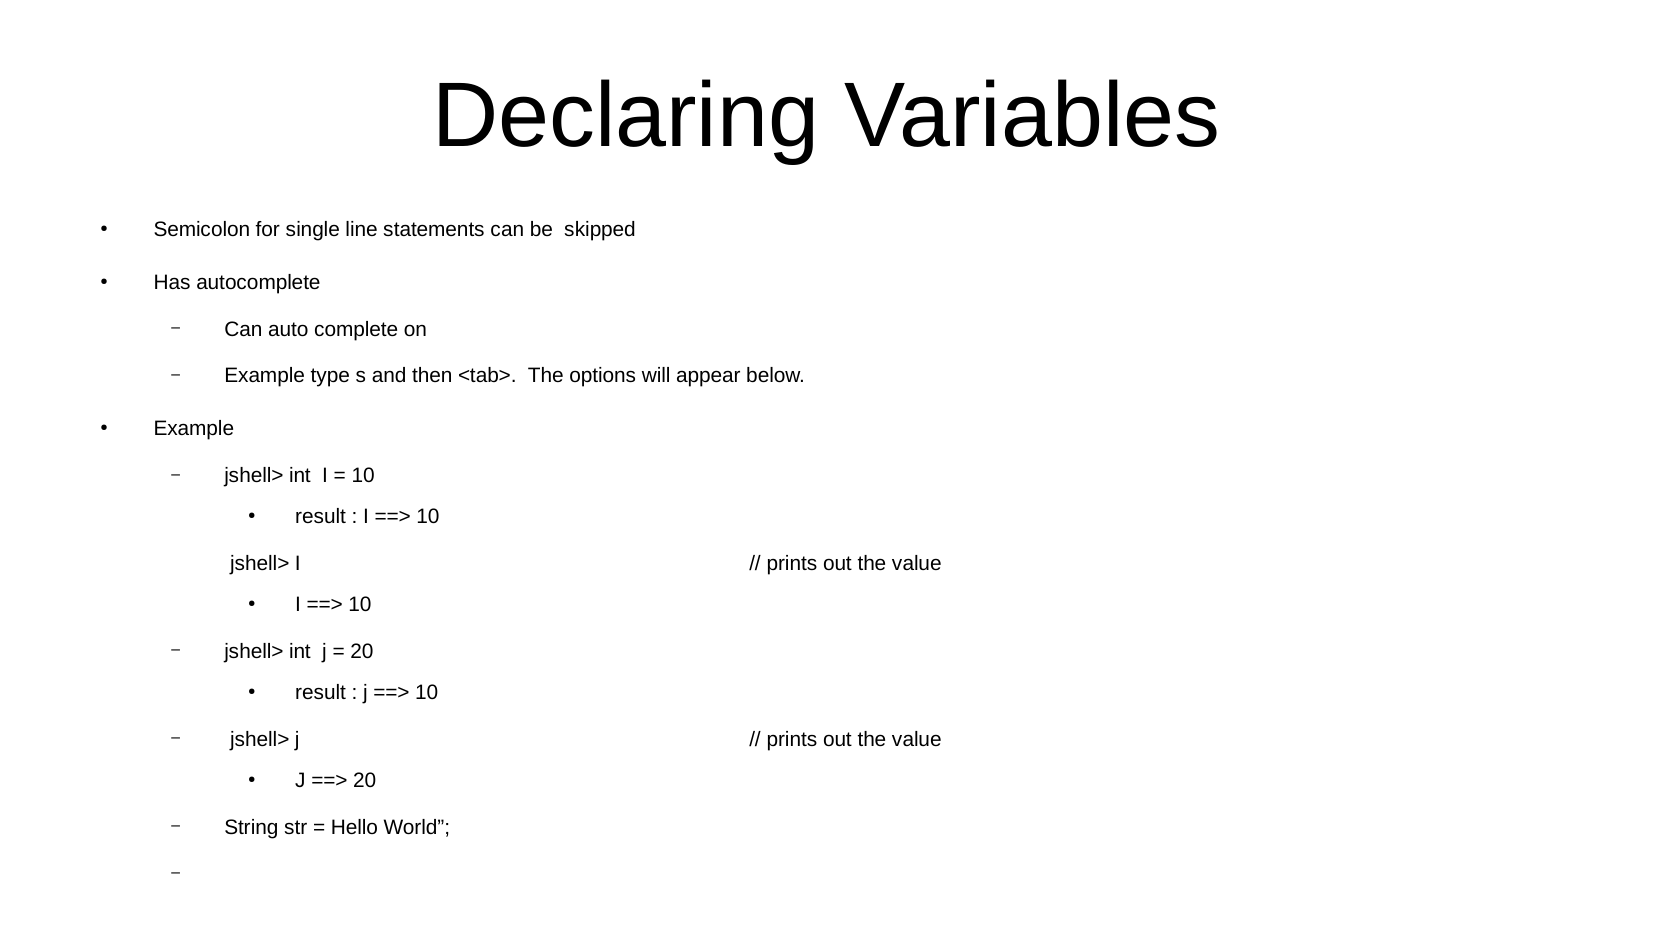

# Declaring Variables
Semicolon for single line statements can be skipped
Has autocomplete
Can auto complete on
Example type s and then <tab>. The options will appear below.
Example
jshell> int I = 10
result : I ==> 10
 jshell> I						// prints out the value
I ==> 10
jshell> int j = 20
result : j ==> 10
 jshell> j						// prints out the value
J ==> 20
String str = Hello World”;